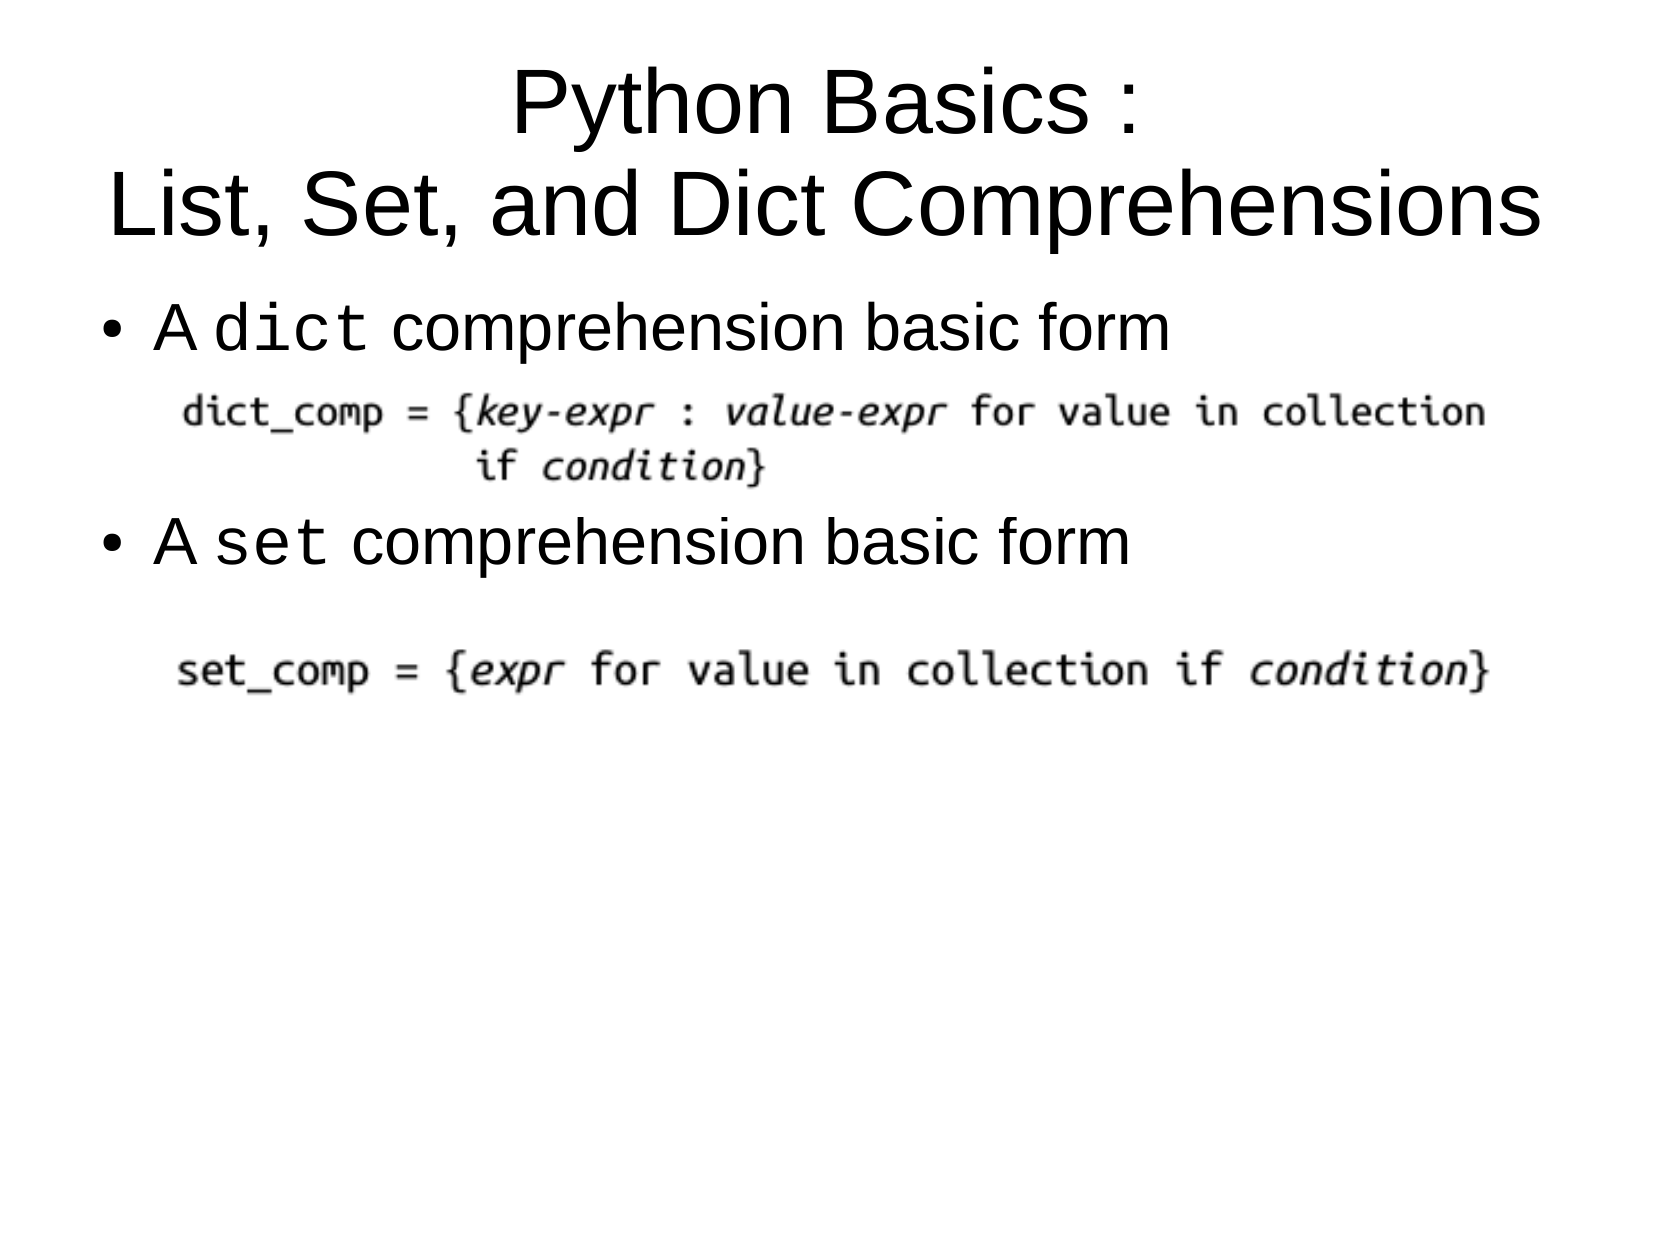

# Python Basics : List, Set, and Dict Comprehensions
A dict comprehension basic form
A set comprehension basic form